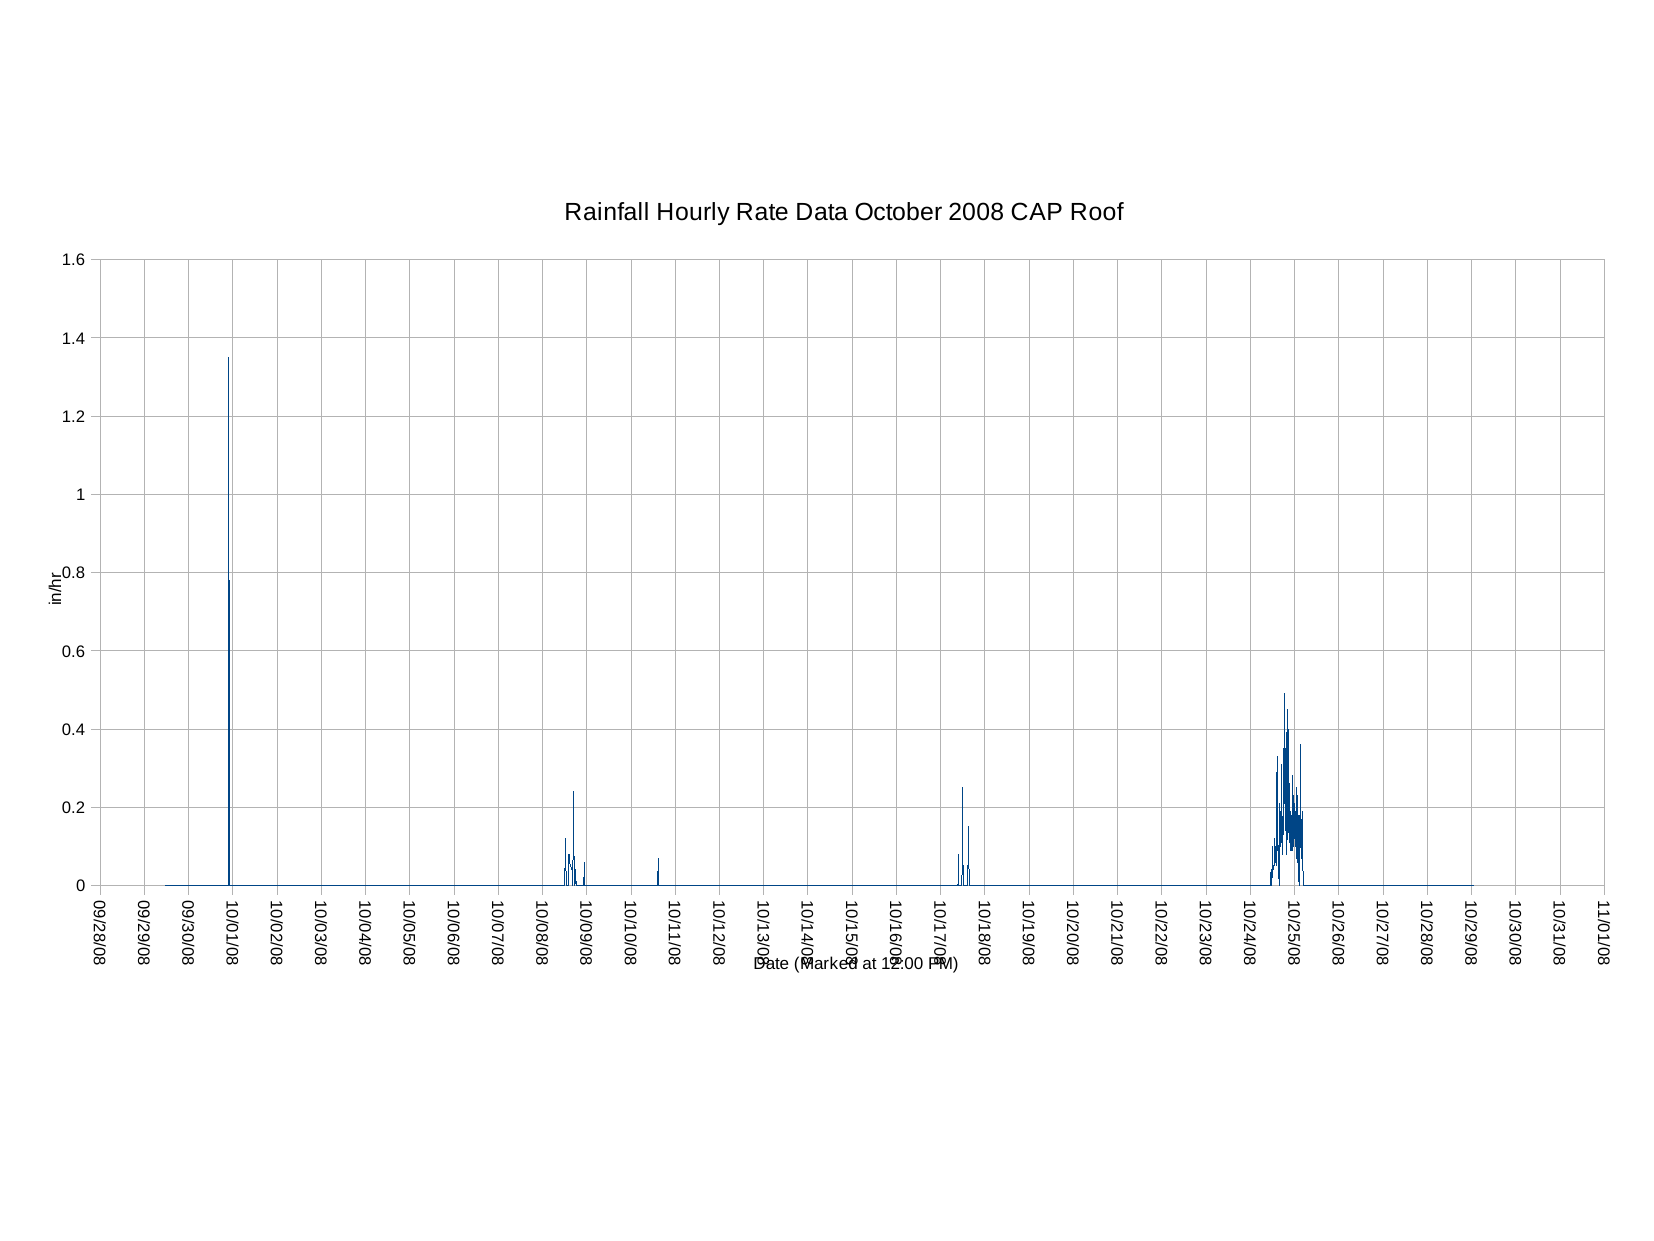

### Chart: Rainfall Hourly Rate Data October 2008 CAP Roof
| Category | tempO |
|---|---|